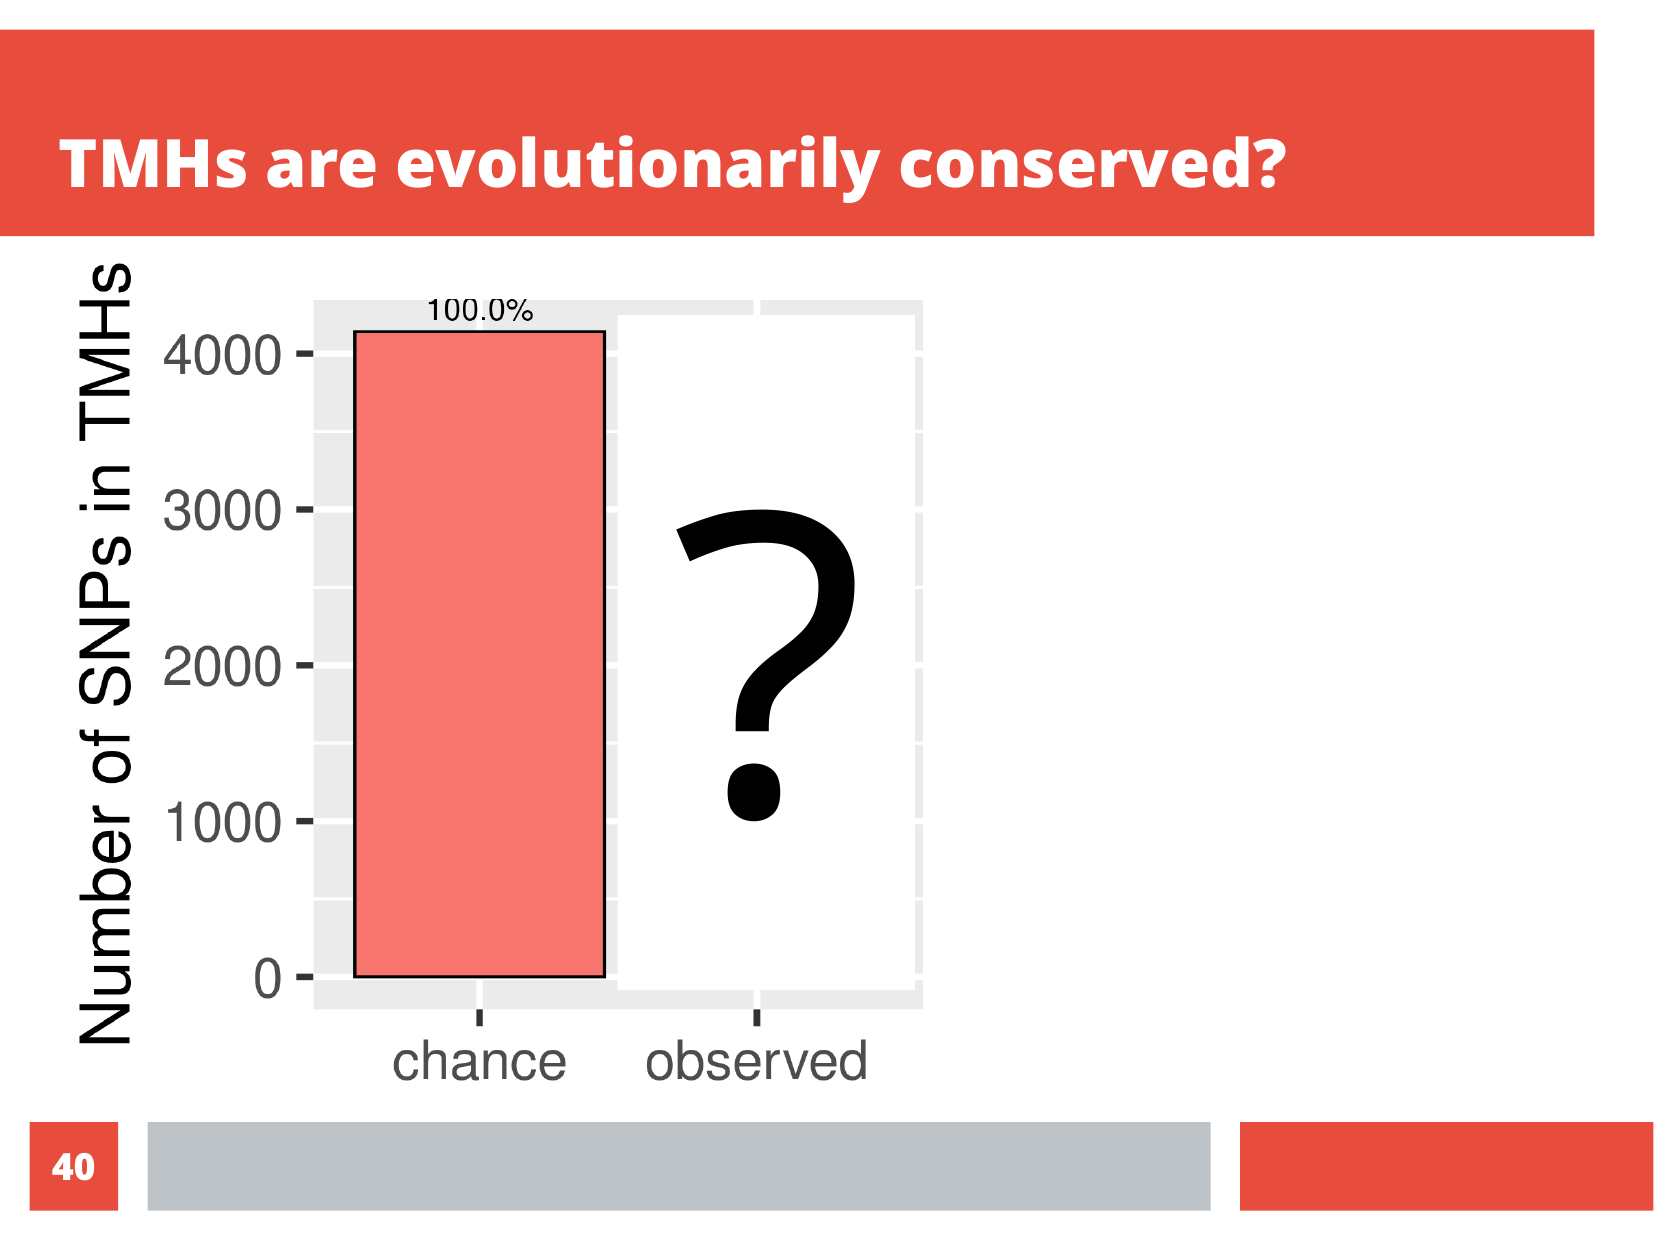

# TMHs are evolutionarily conserved?
?
40